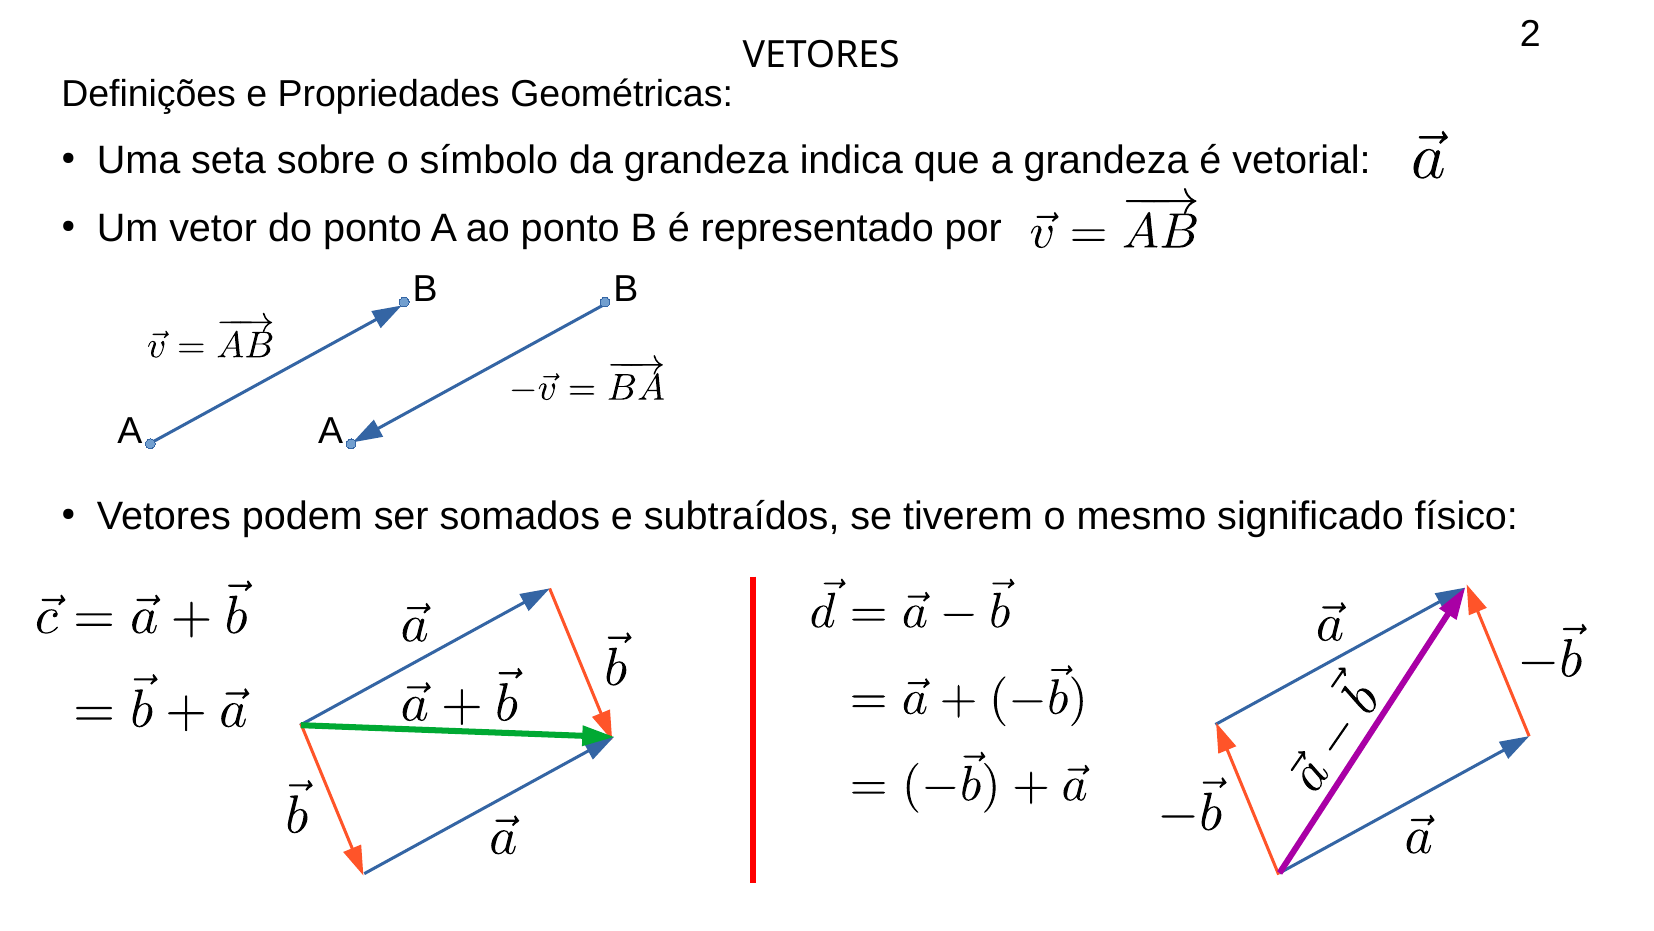

VETORES
Definições e Propriedades Geométricas:
Uma seta sobre o símbolo da grandeza indica que a grandeza é vetorial:
Um vetor do ponto A ao ponto B é representado por
Vetores podem ser somados e subtraídos, se tiverem o mesmo significado físico:
B
B
A
A